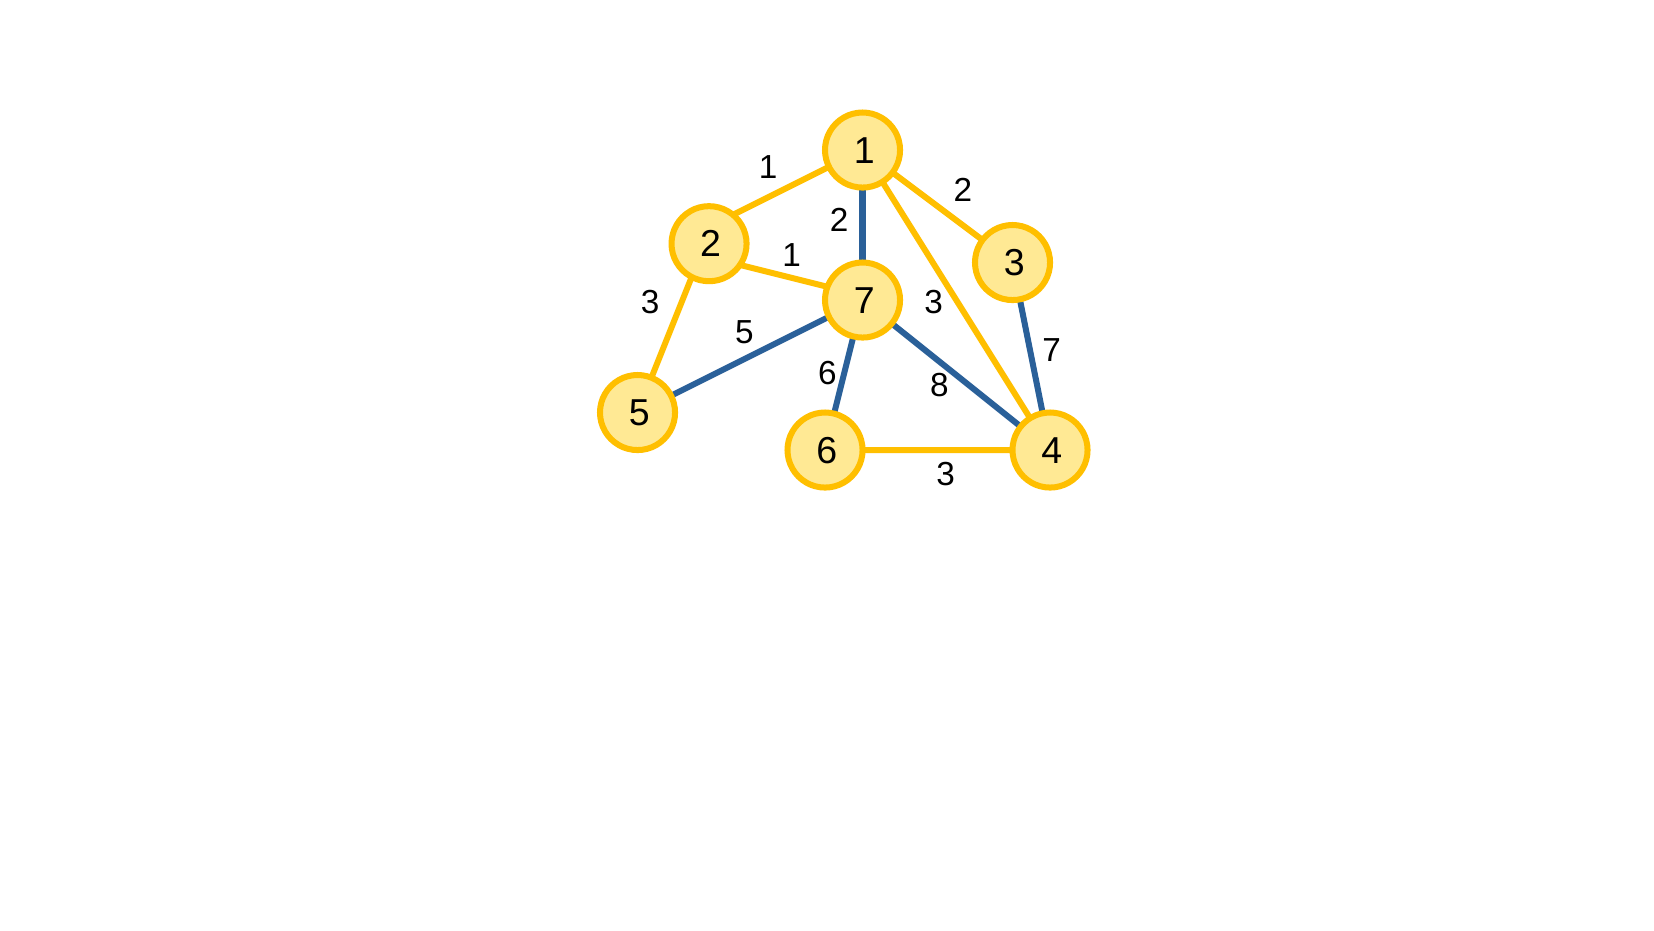

1
1
2
2
2
3
1
7
3
3
5
7
6
8
5
6
4
3